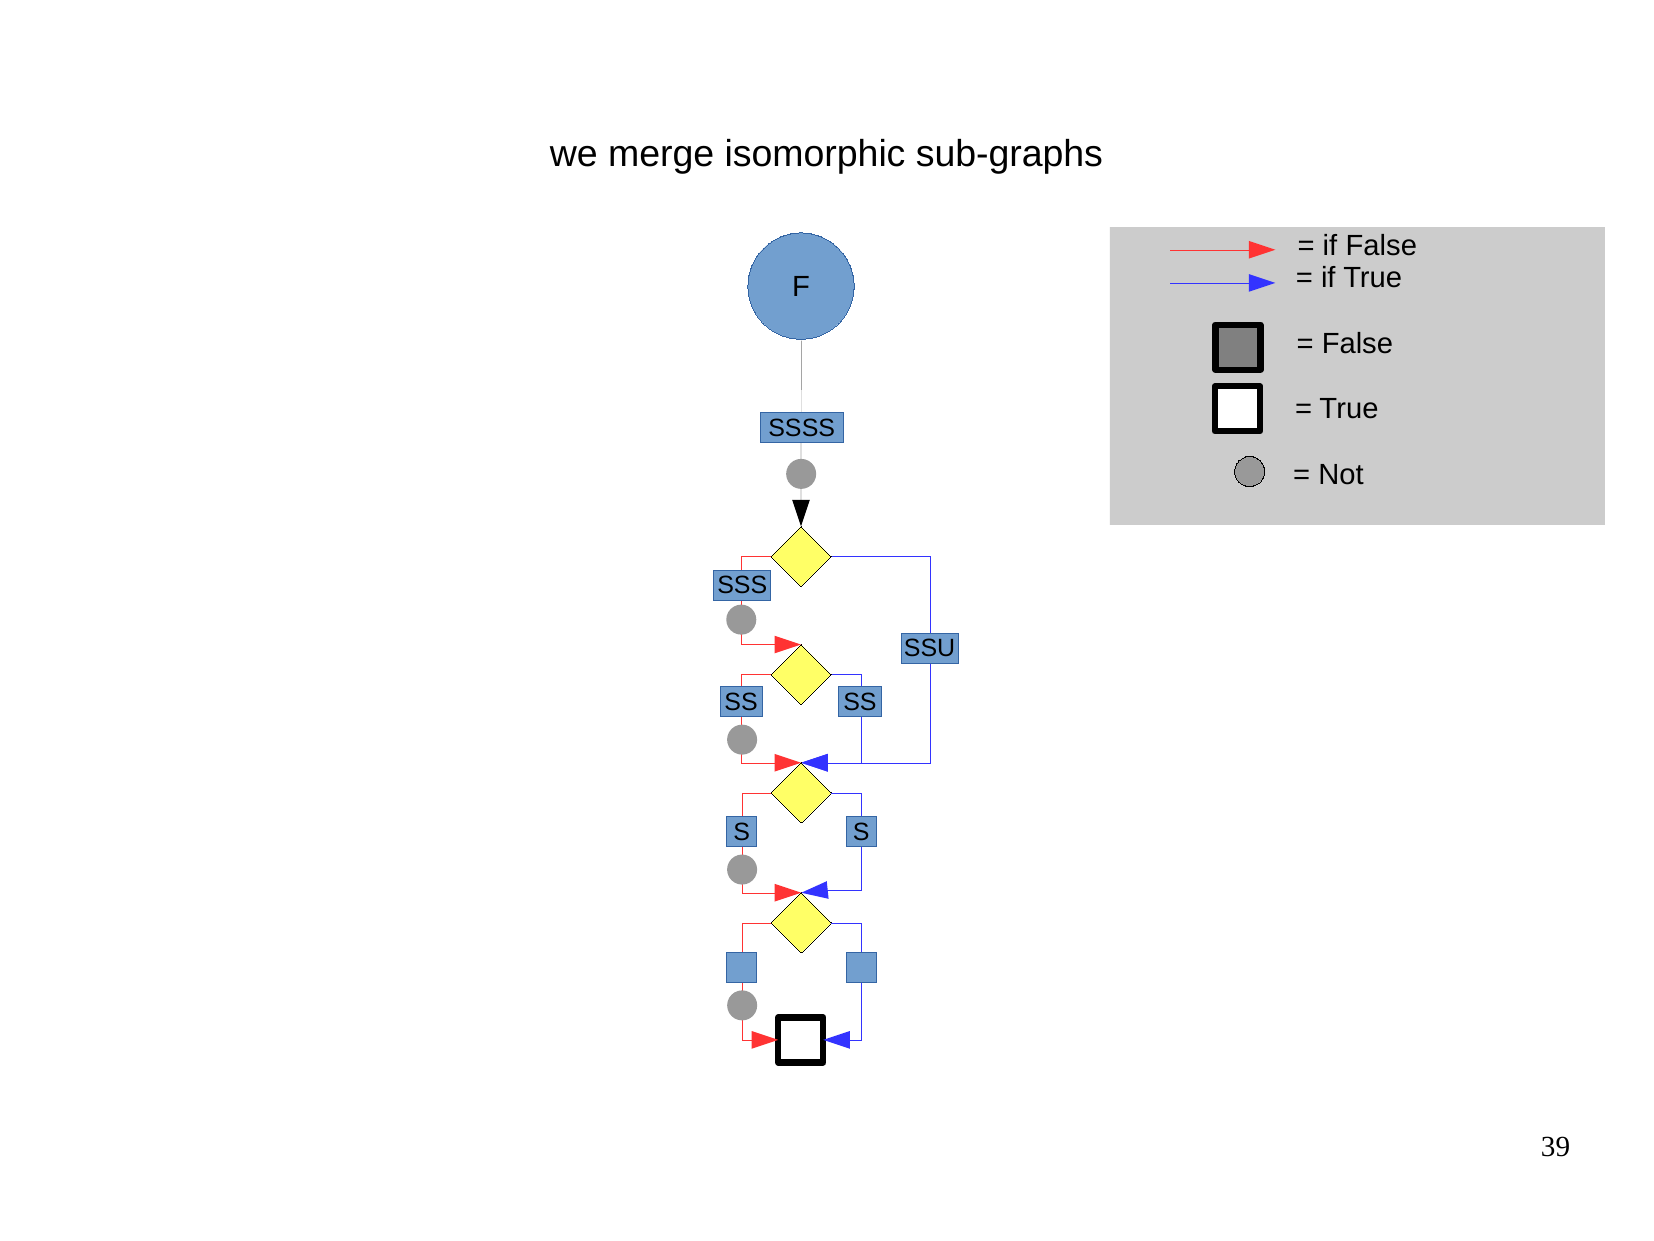

# we merge isomorphic sub-graphs
= if False
= if True
= False
= True
= Not
F
SSSS
SSS
SSU
SS
SS
S
S
39